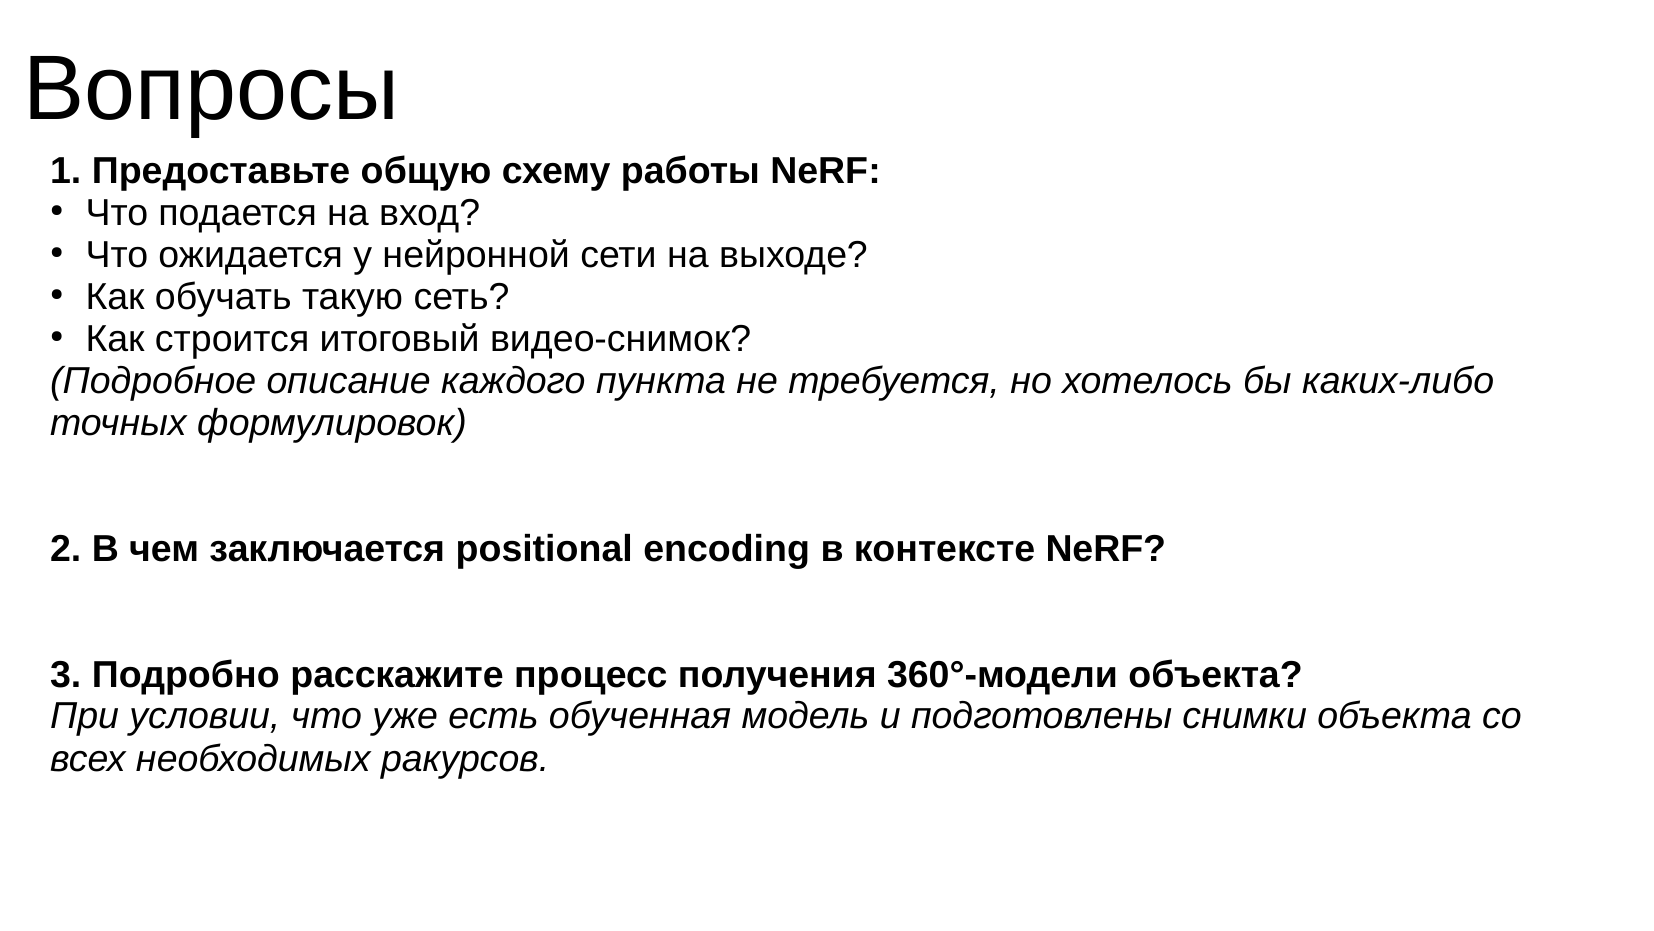

# Вопросы
1. Предоставьте общую схему работы NeRF:
Что подается на вход?
Что ожидается у нейронной сети на выходе?
Как обучать такую сеть?
Как строится итоговый видео-снимок?
(Подробное описание каждого пункта не требуется, но хотелось бы каких-либо точных формулировок)
2. В чем заключается positional encoding в контексте NeRF?
3. Подробно расскажите процесс получения 360°-модели объекта?
При условии, что уже есть обученная модель и подготовлены снимки объекта со всех необходимых ракурсов.